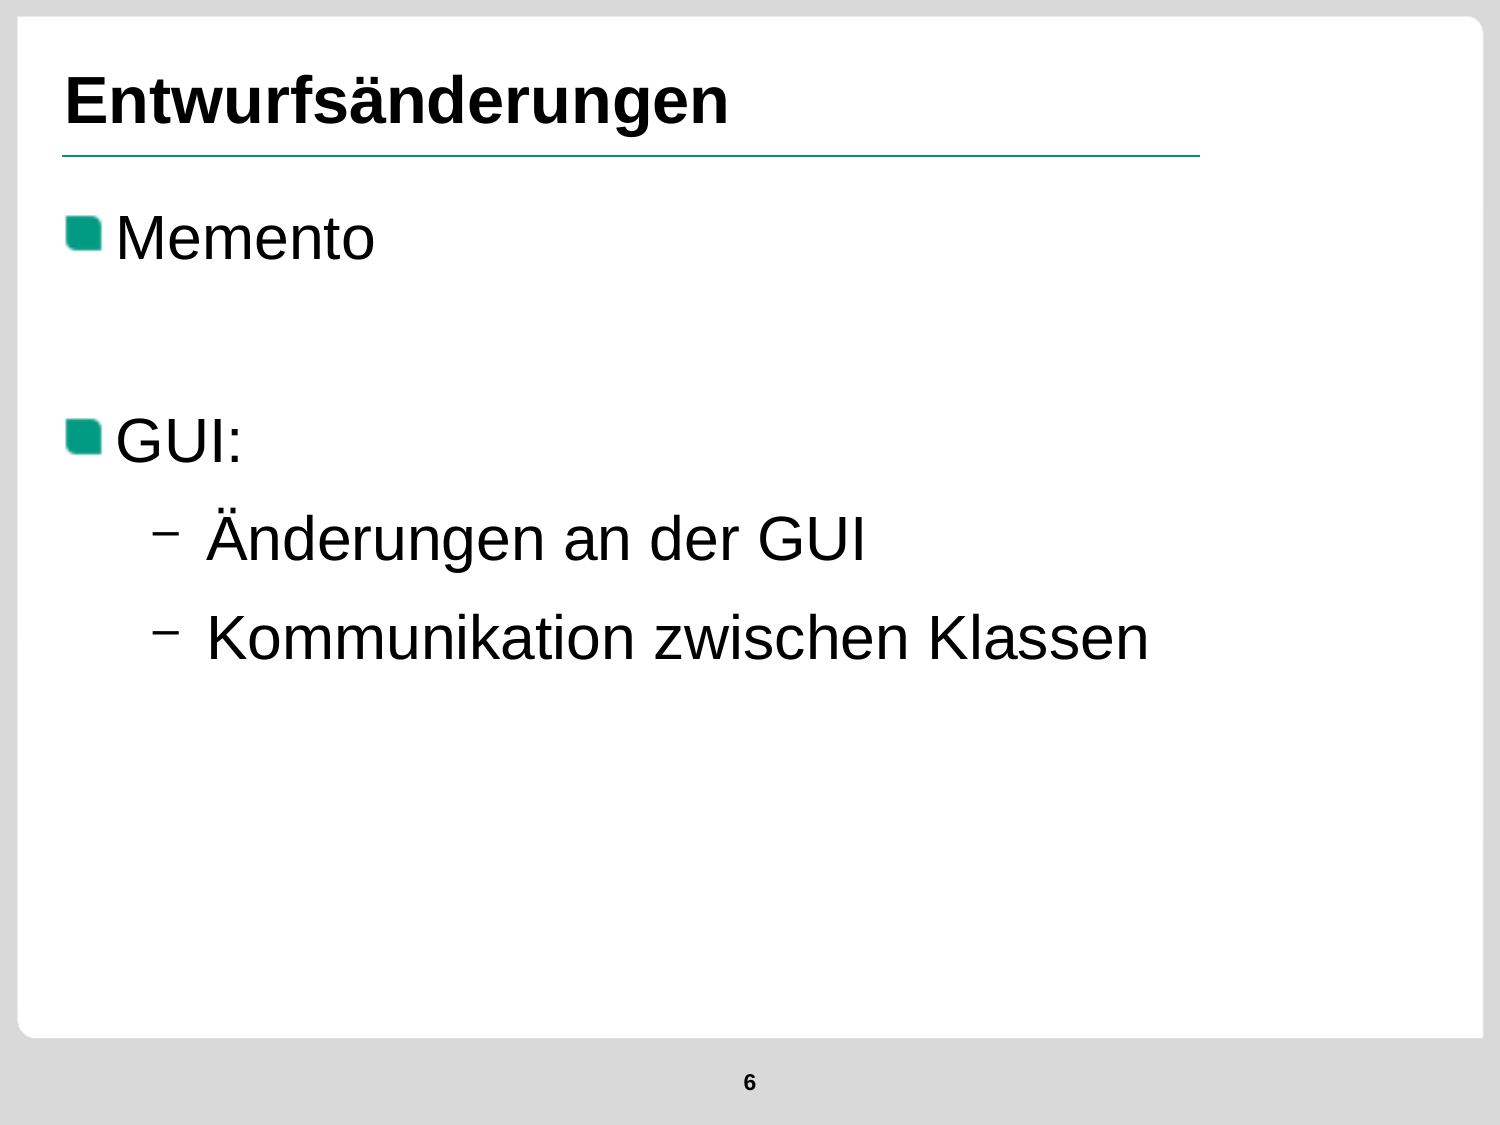

# Entwurfsänderungen
Memento
GUI:
Änderungen an der GUI
Kommunikation zwischen Klassen